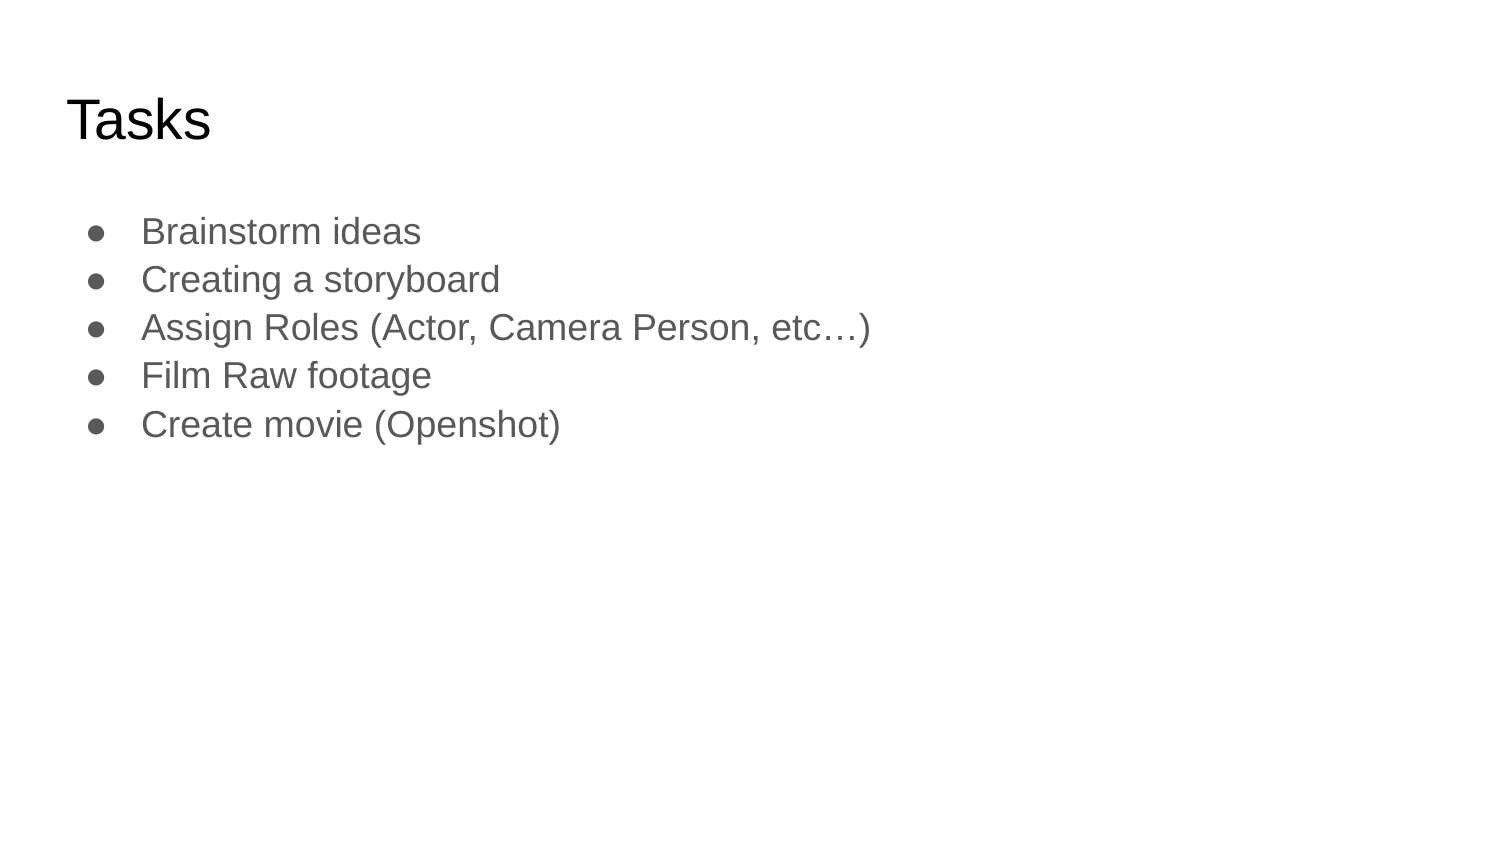

# Tasks
Brainstorm ideas
Creating a storyboard
Assign Roles (Actor, Camera Person, etc…)
Film Raw footage
Create movie (Openshot)